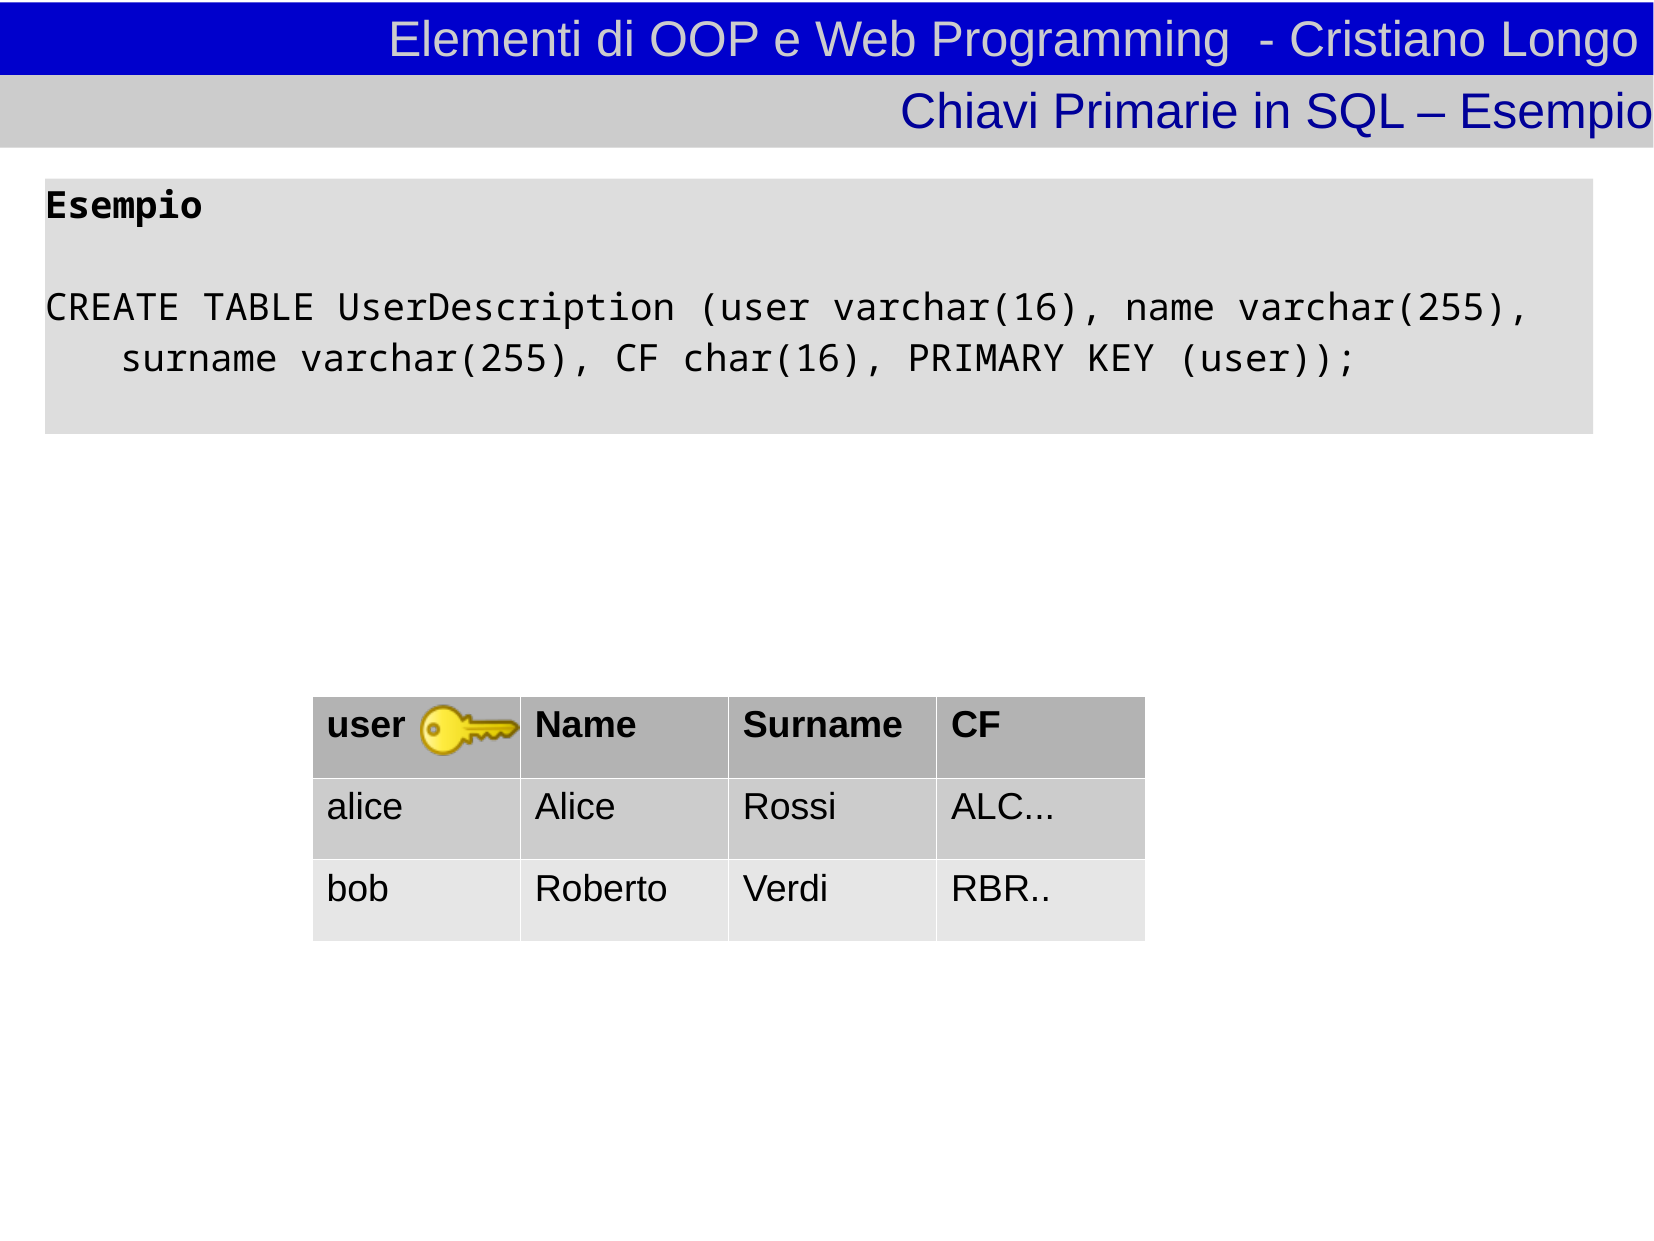

# Elementi di OOP e Web Programming - Cristiano Longo
Chiavi Primarie in SQL – Esempio
Esempio
CREATE TABLE UserDescription (user varchar(16), name varchar(255),
	surname varchar(255), CF char(16), PRIMARY KEY (user));
| user | Name | Surname | CF |
| --- | --- | --- | --- |
| alice | Alice | Rossi | ALC... |
| bob | Roberto | Verdi | RBR.. |